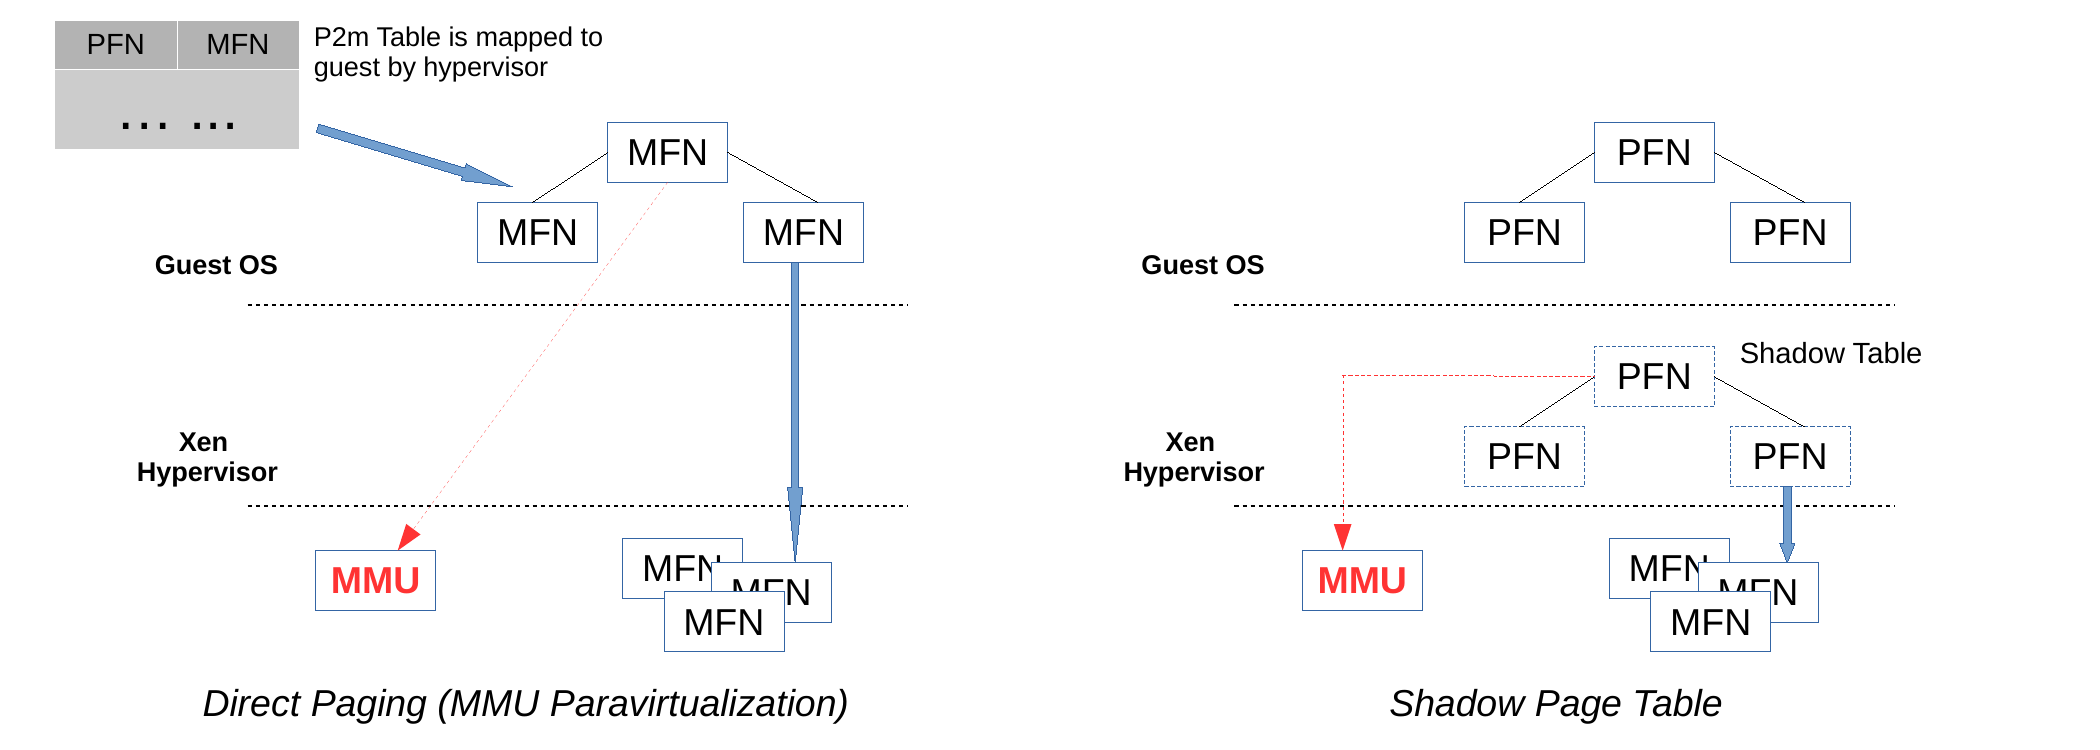

P2m Table is mapped to guest by hypervisor
| PFN | MFN |
| --- | --- |
| … ... | |
MFN
PFN
MFN
MFN
PFN
PFN
Guest OS
Guest OS
Shadow Table
PFN
Xen
Hypervisor
Xen
Hypervisor
PFN
PFN
MFN
MFN
MMU
MMU
MFN
MFN
MFN
MFN
Direct Paging (MMU Paravirtualization)
Shadow Page Table